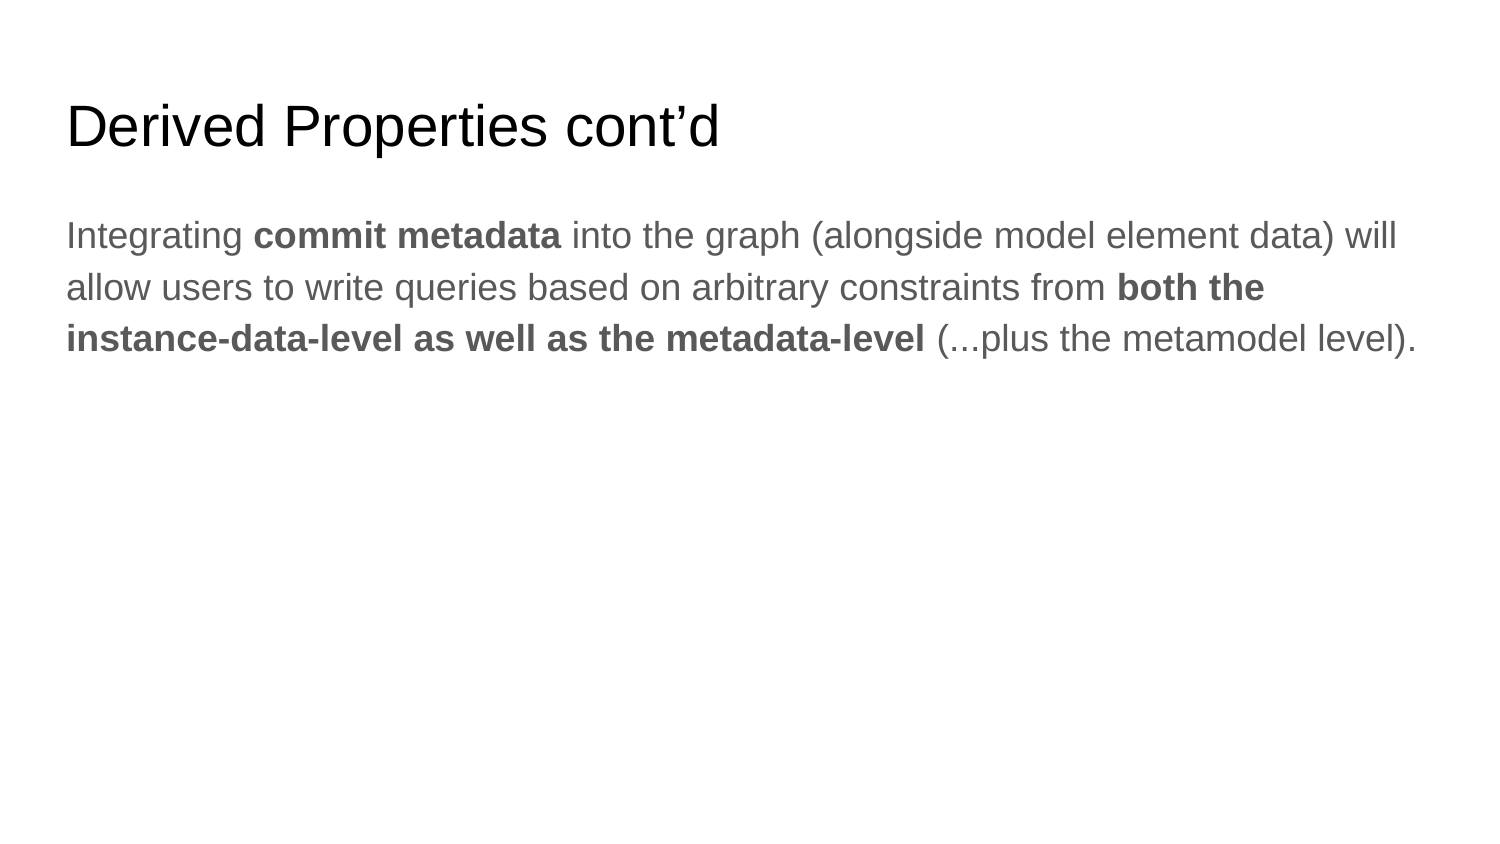

Derived Properties cont’d
# Integrating commit metadata into the graph (alongside model element data) will allow users to write queries based on arbitrary constraints from both the instance-data-level as well as the metadata-level (...plus the metamodel level).